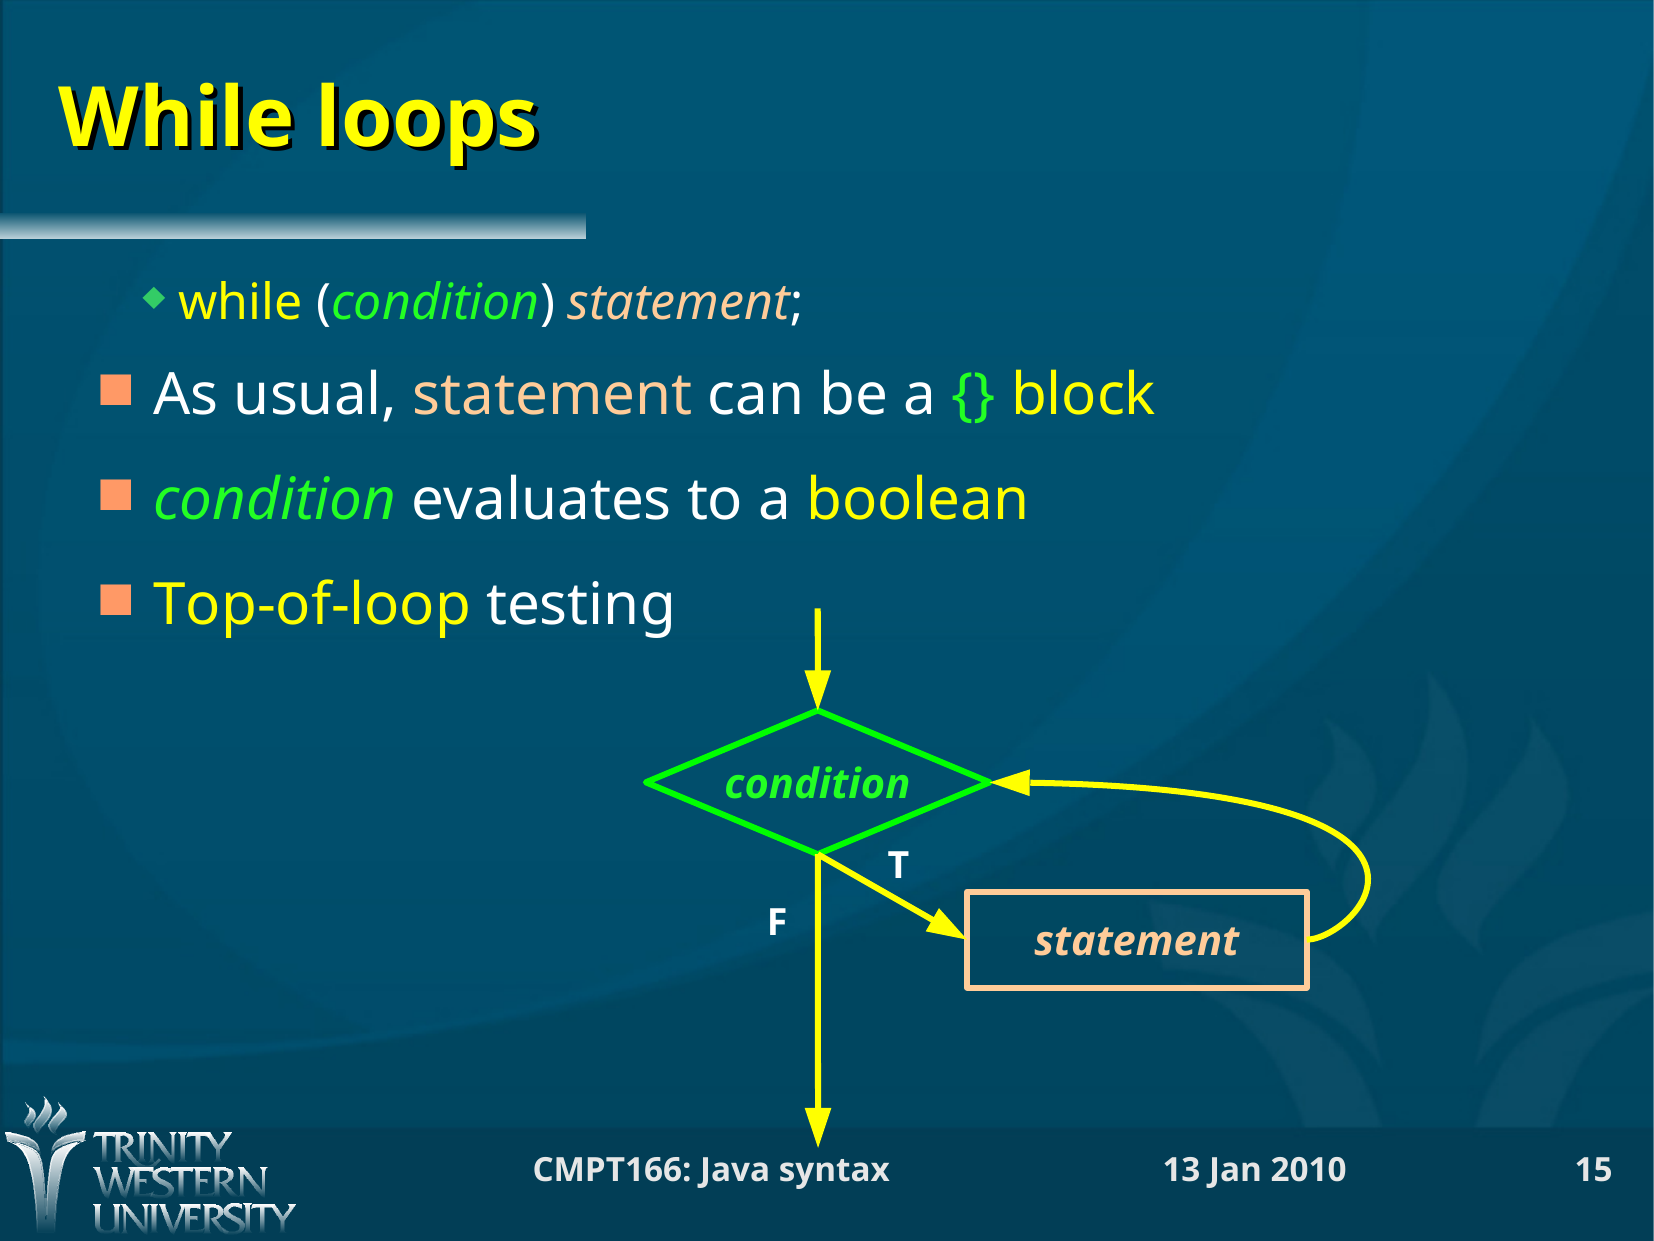

# While loops
while (condition) statement;
As usual, statement can be a {} block
condition evaluates to a boolean
Top-of-loop testing
condition
T
F
statement
CMPT166: Java syntax
13 Jan 2010
15